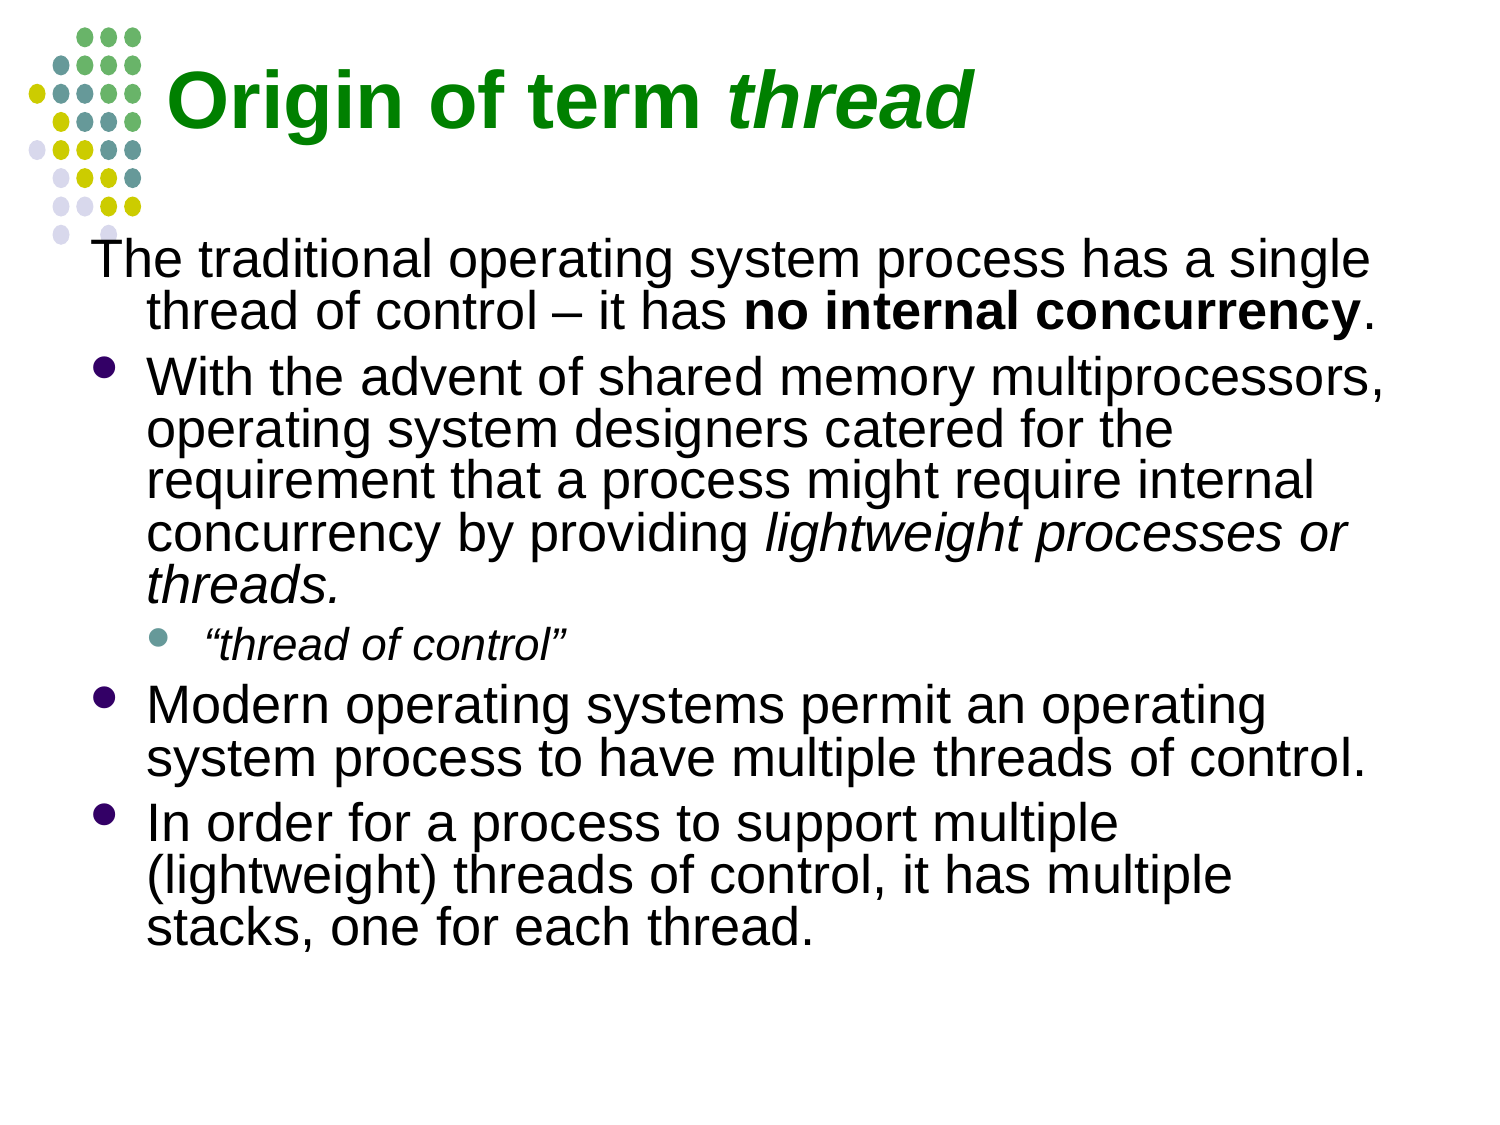

# Origin of term thread
The traditional operating system process has a single thread of control – it has no internal concurrency.
With the advent of shared memory multiprocessors, operating system designers catered for the requirement that a process might require internal concurrency by providing lightweight processes or threads.
“thread of control”
Modern operating systems permit an operating system process to have multiple threads of control.
In order for a process to support multiple (lightweight) threads of control, it has multiple stacks, one for each thread.